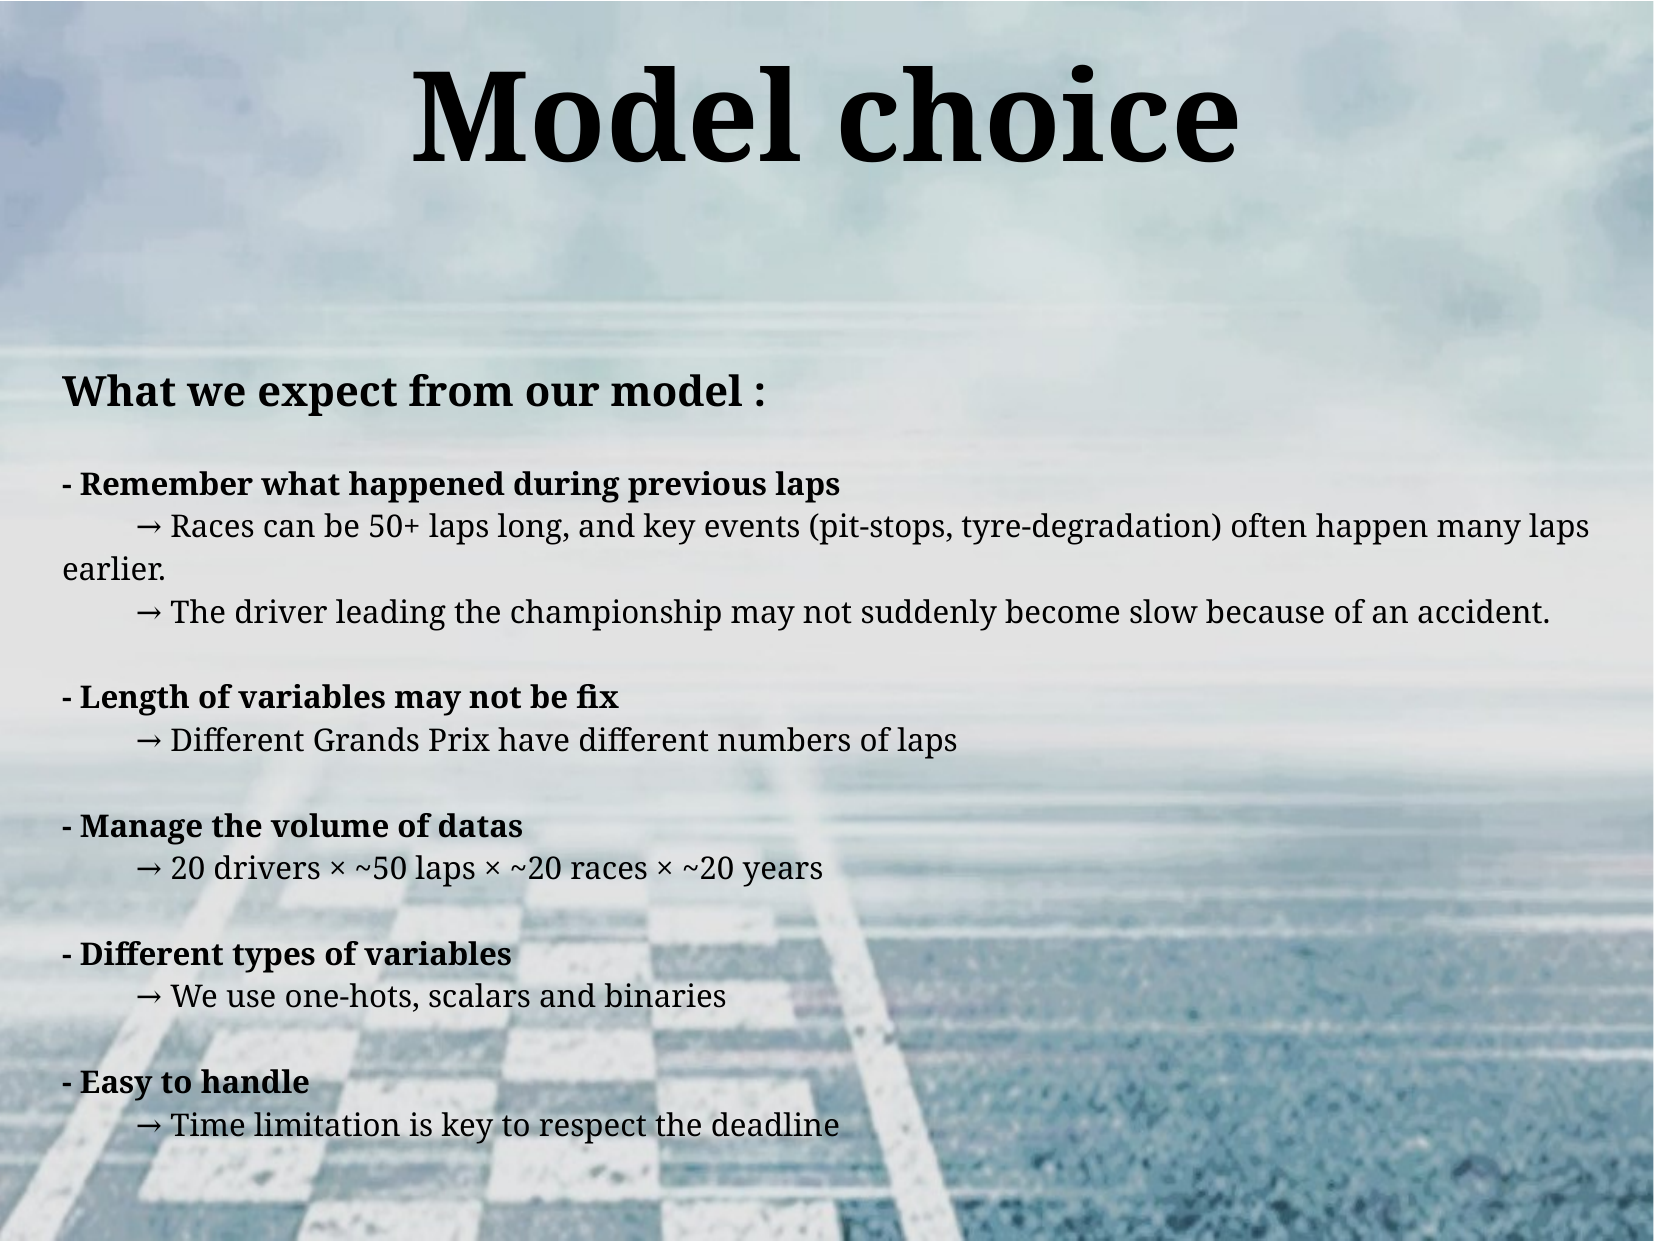

Model choice
What we expect from our model :
- Remember what happened during previous laps
	→ Races can be 50+ laps long, and key events (pit-stops, tyre‐degradation) often happen many laps earlier.
	→ The driver leading the championship may not suddenly become slow because of an accident.
- Length of variables may not be fix
	→ Different Grands Prix have different numbers of laps
- Manage the volume of datas
	→ 20 drivers × ~50 laps × ~20 races × ~20 years
- Different types of variables
	→ We use one-hots, scalars and binaries
- Easy to handle
	→ Time limitation is key to respect the deadline